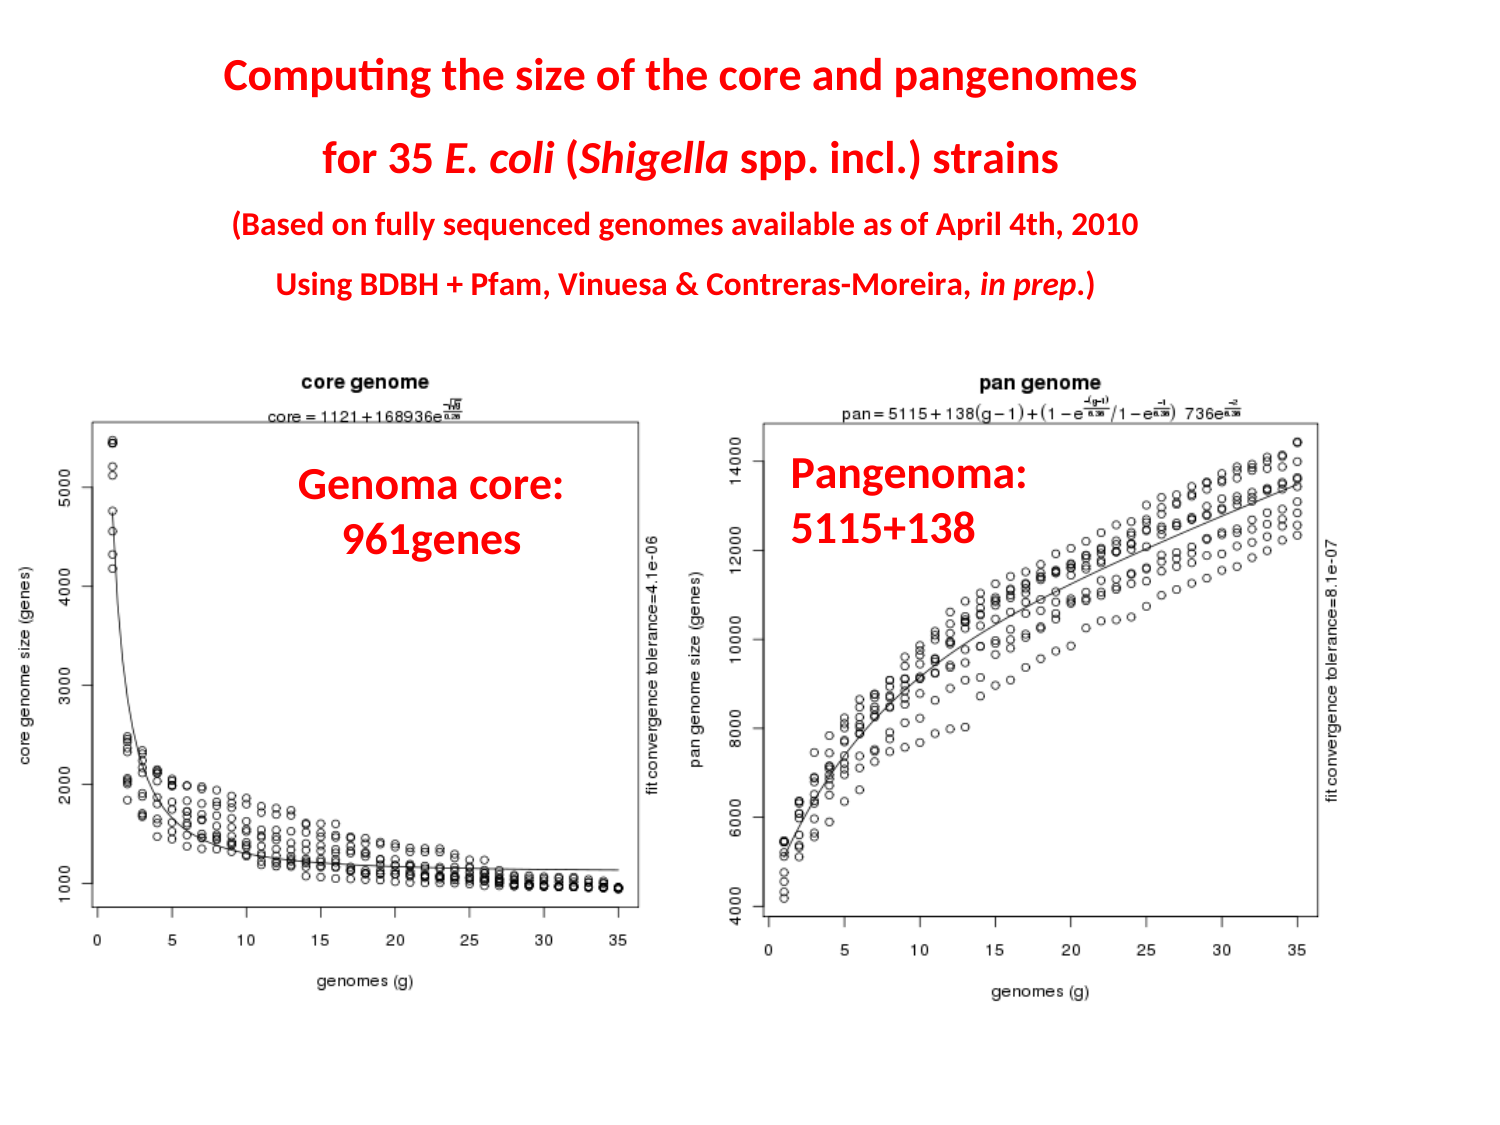

Computing the size of the core and pangenomes
 for 35 E. coli (Shigella spp. incl.) strains
(Based on fully sequenced genomes available as of April 4th, 2010
Using BDBH + Pfam, Vinuesa & Contreras-Moreira, in prep.)
Pangenoma:
5115+138
Genoma core:
961genes